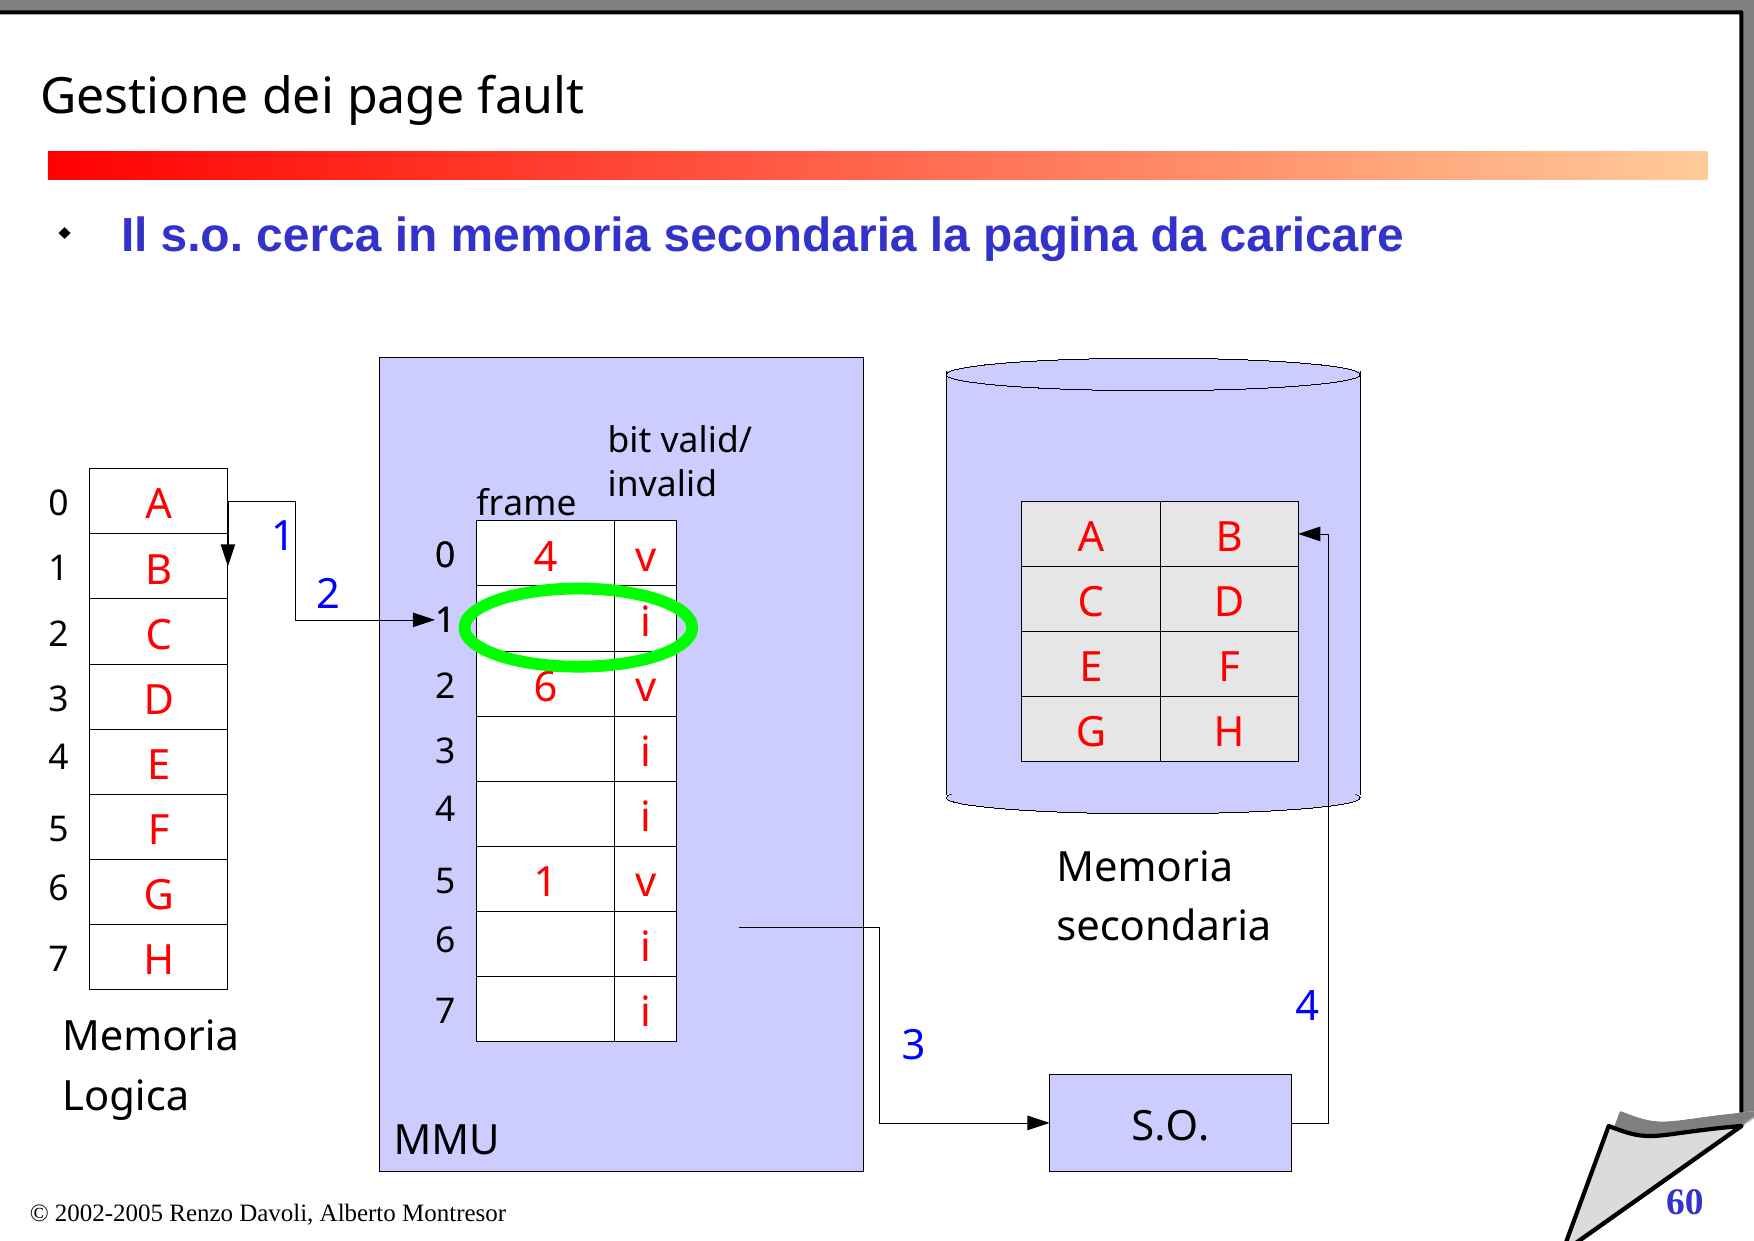

# Gestione dei page fault
Il s.o. cerca in memoria secondaria la pagina da caricare
bit valid/
invalid
A
0
frame
A
B
1
4
v
0
0
B
1
2
C
D
i
1
1
C
2
E
F
6
v
2
D
3
G
H
i
3
E
4
i
4
F
5
Memoria
secondaria
1
v
5
G
6
i
6
H
7
4
i
7
Memoria
Logica
3
S.O.
MMU